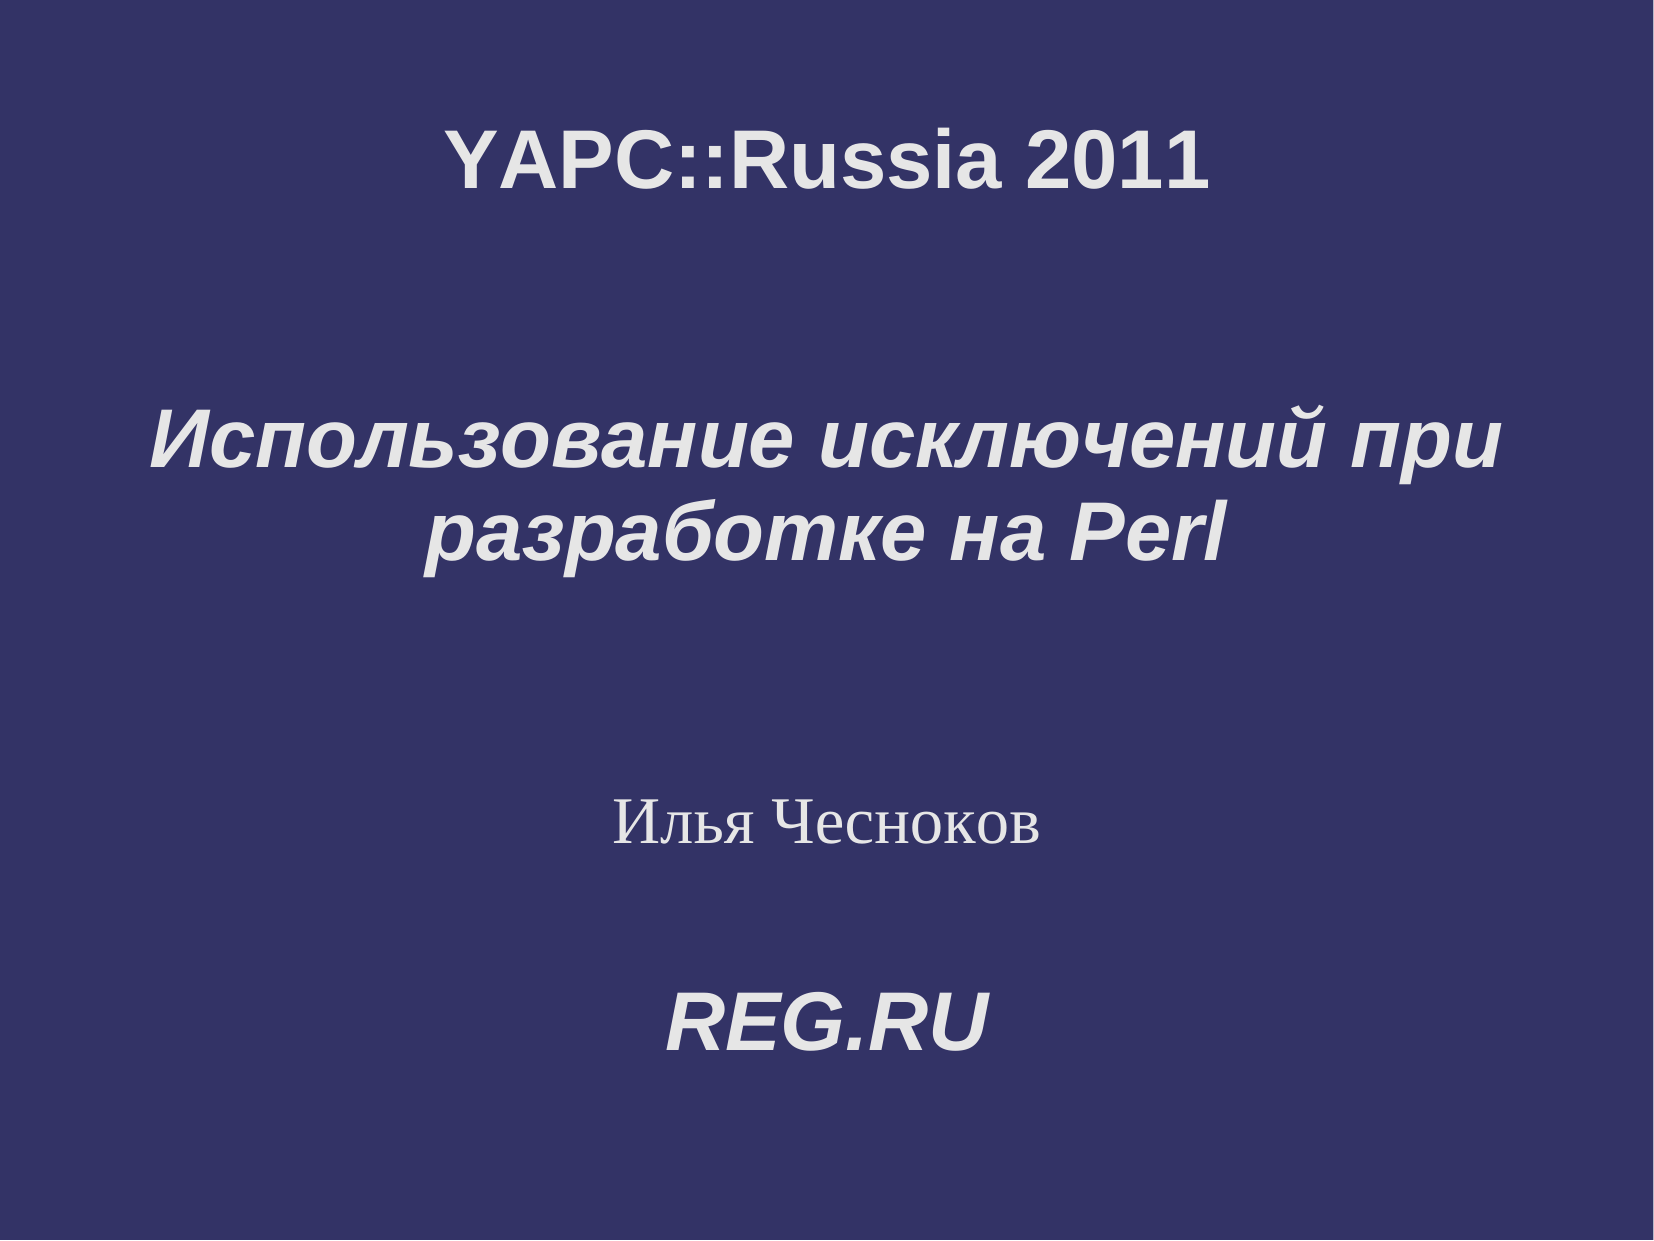

# YAPC::Russia 2011 Использование исключений при разработке на Perl
Илья Чесноков
REG.RU